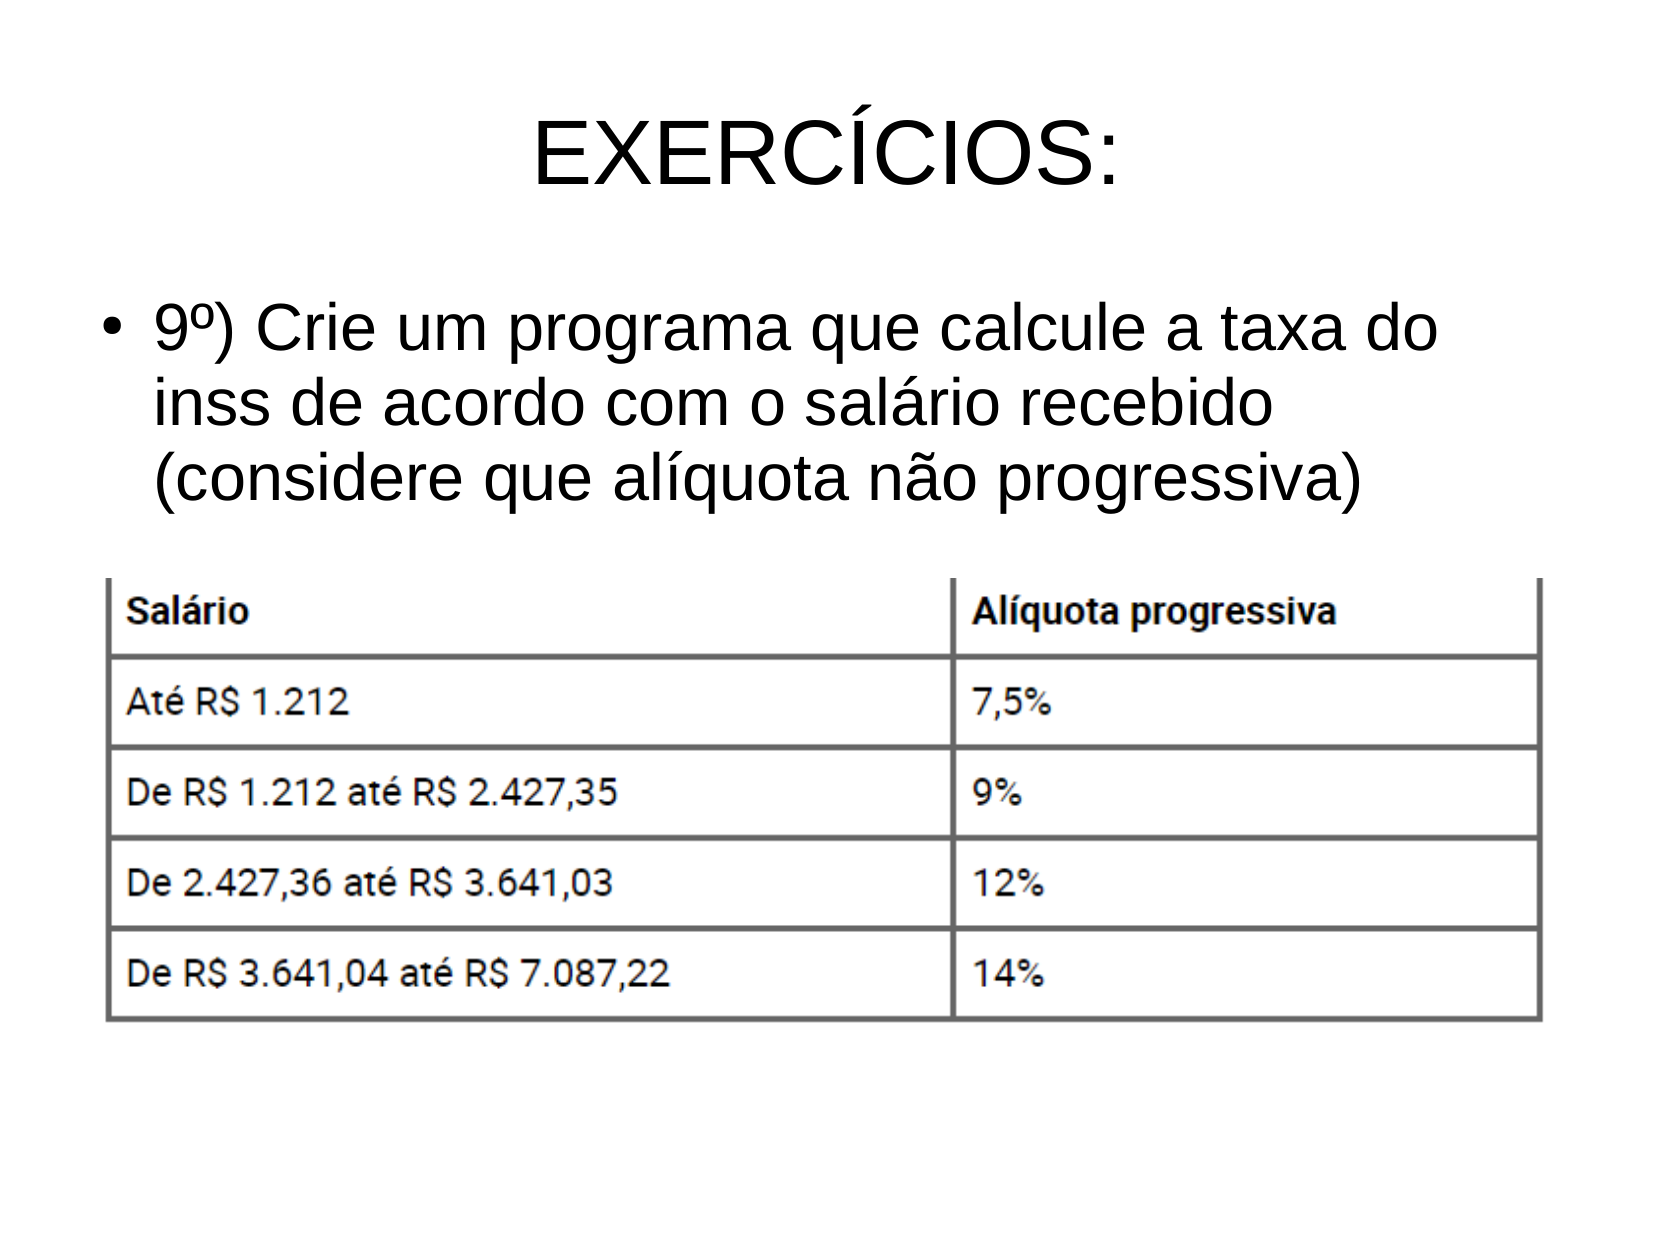

# EXERCÍCIOS:
9º) Crie um programa que calcule a taxa do inss de acordo com o salário recebido (considere que alíquota não progressiva)